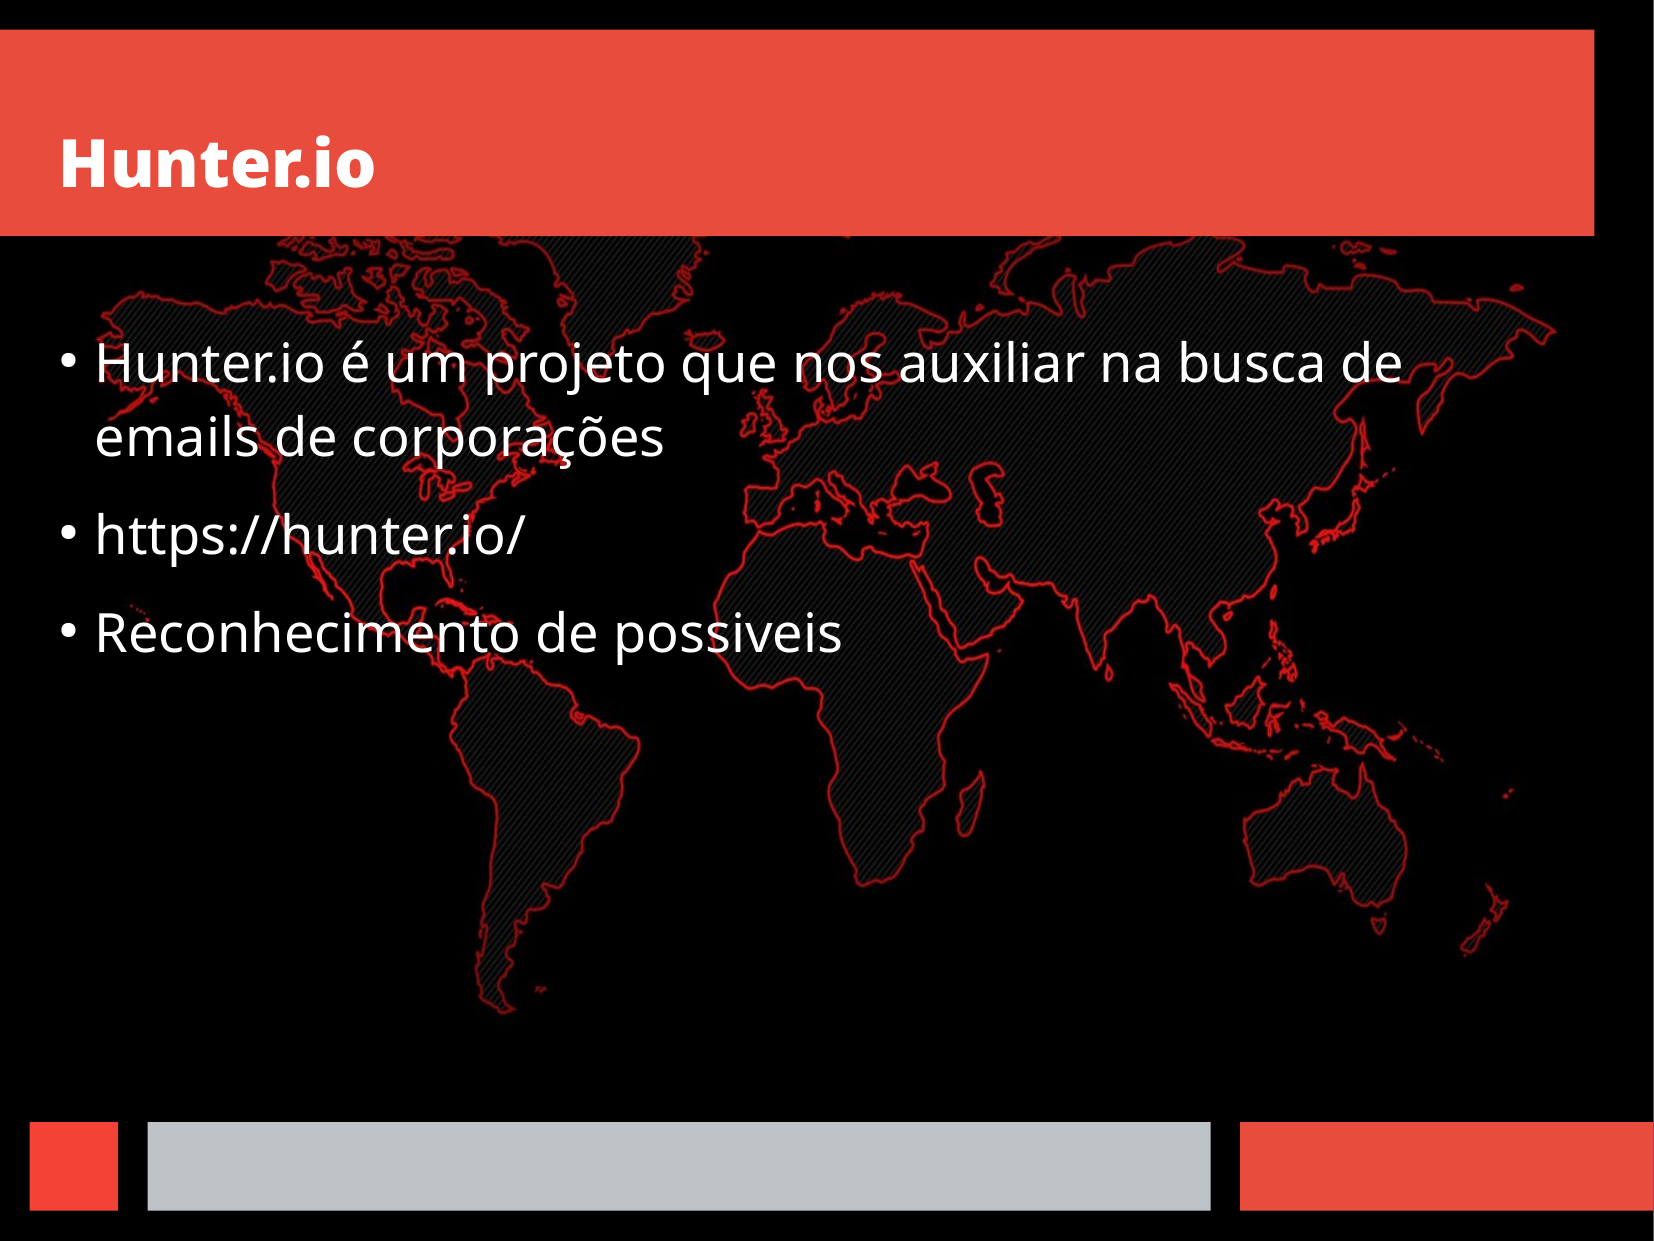

# Hunter.io
Hunter.io é um projeto que nos auxiliar na busca de emails de corporações
https://hunter.io/
Reconhecimento de possiveis